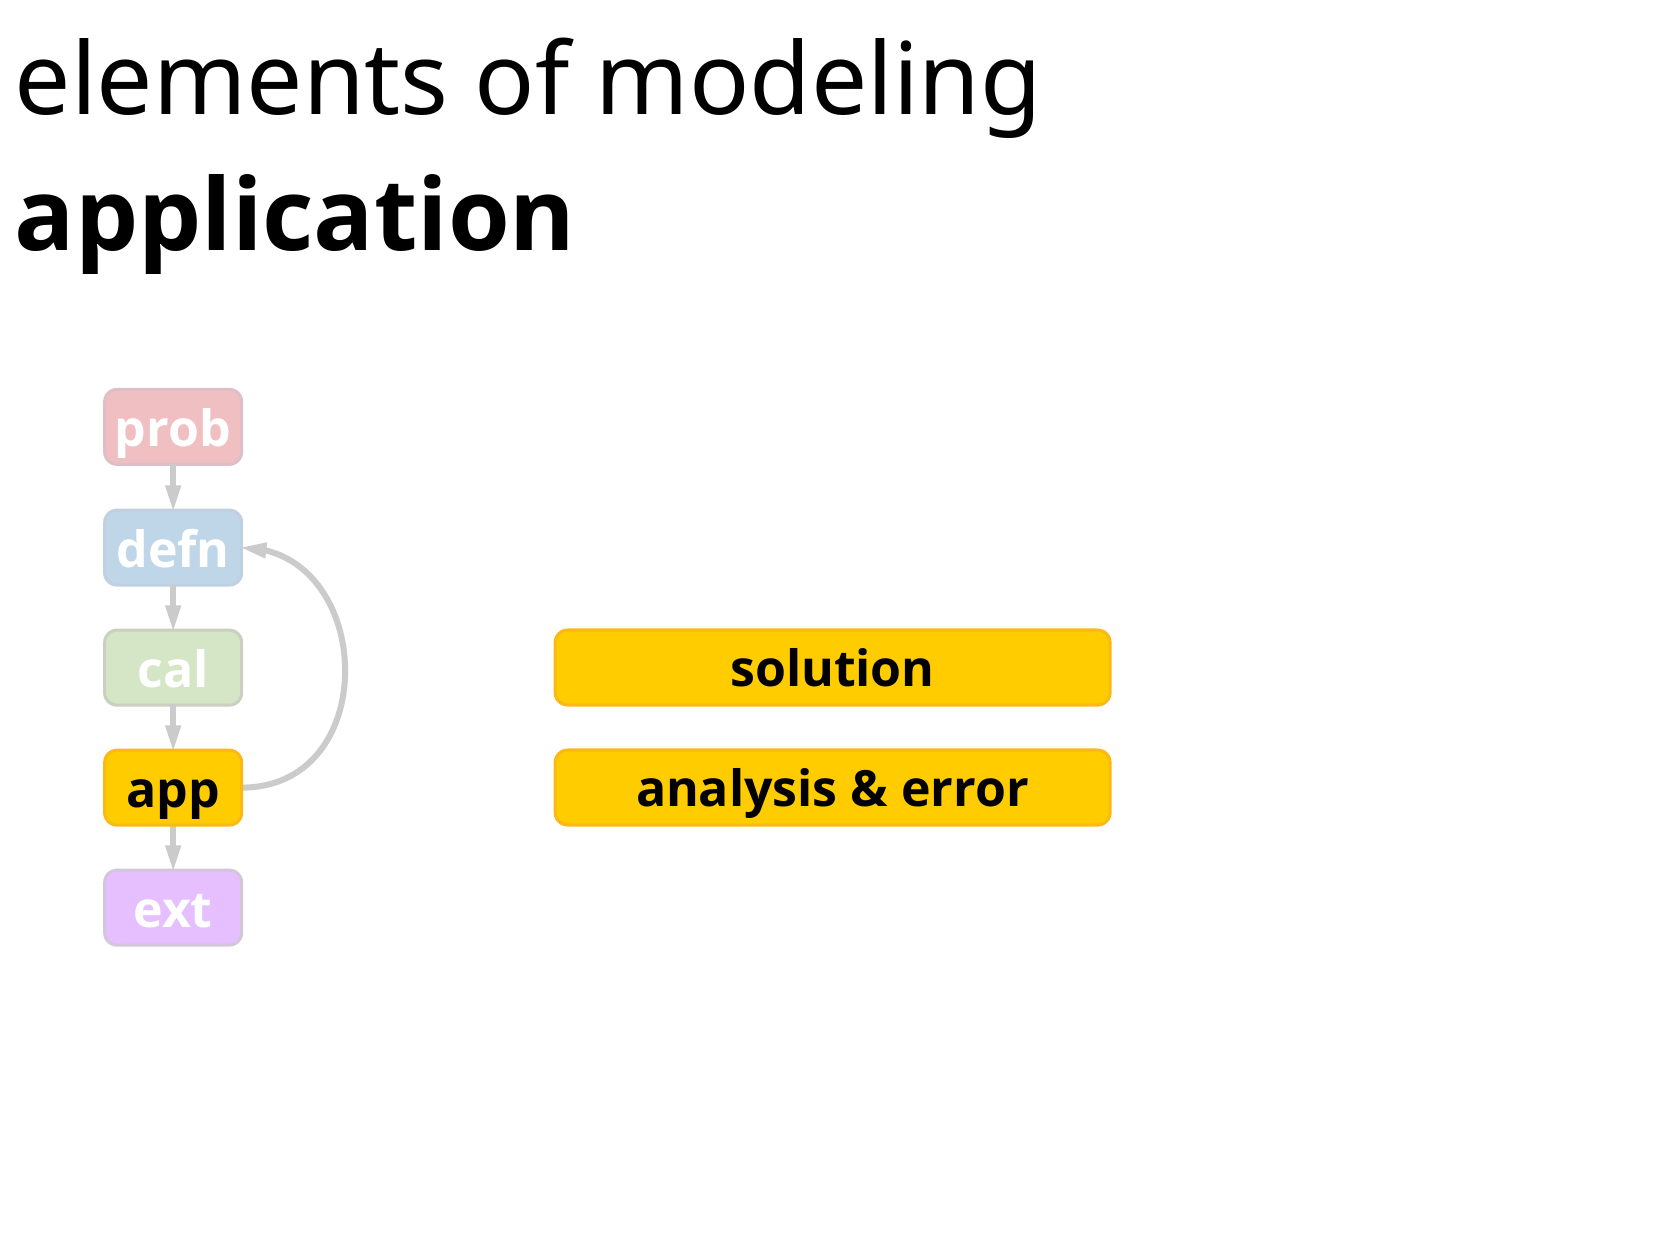

elements of modeling
application
prob
defn
solution
cal
analysis & error
app
ext